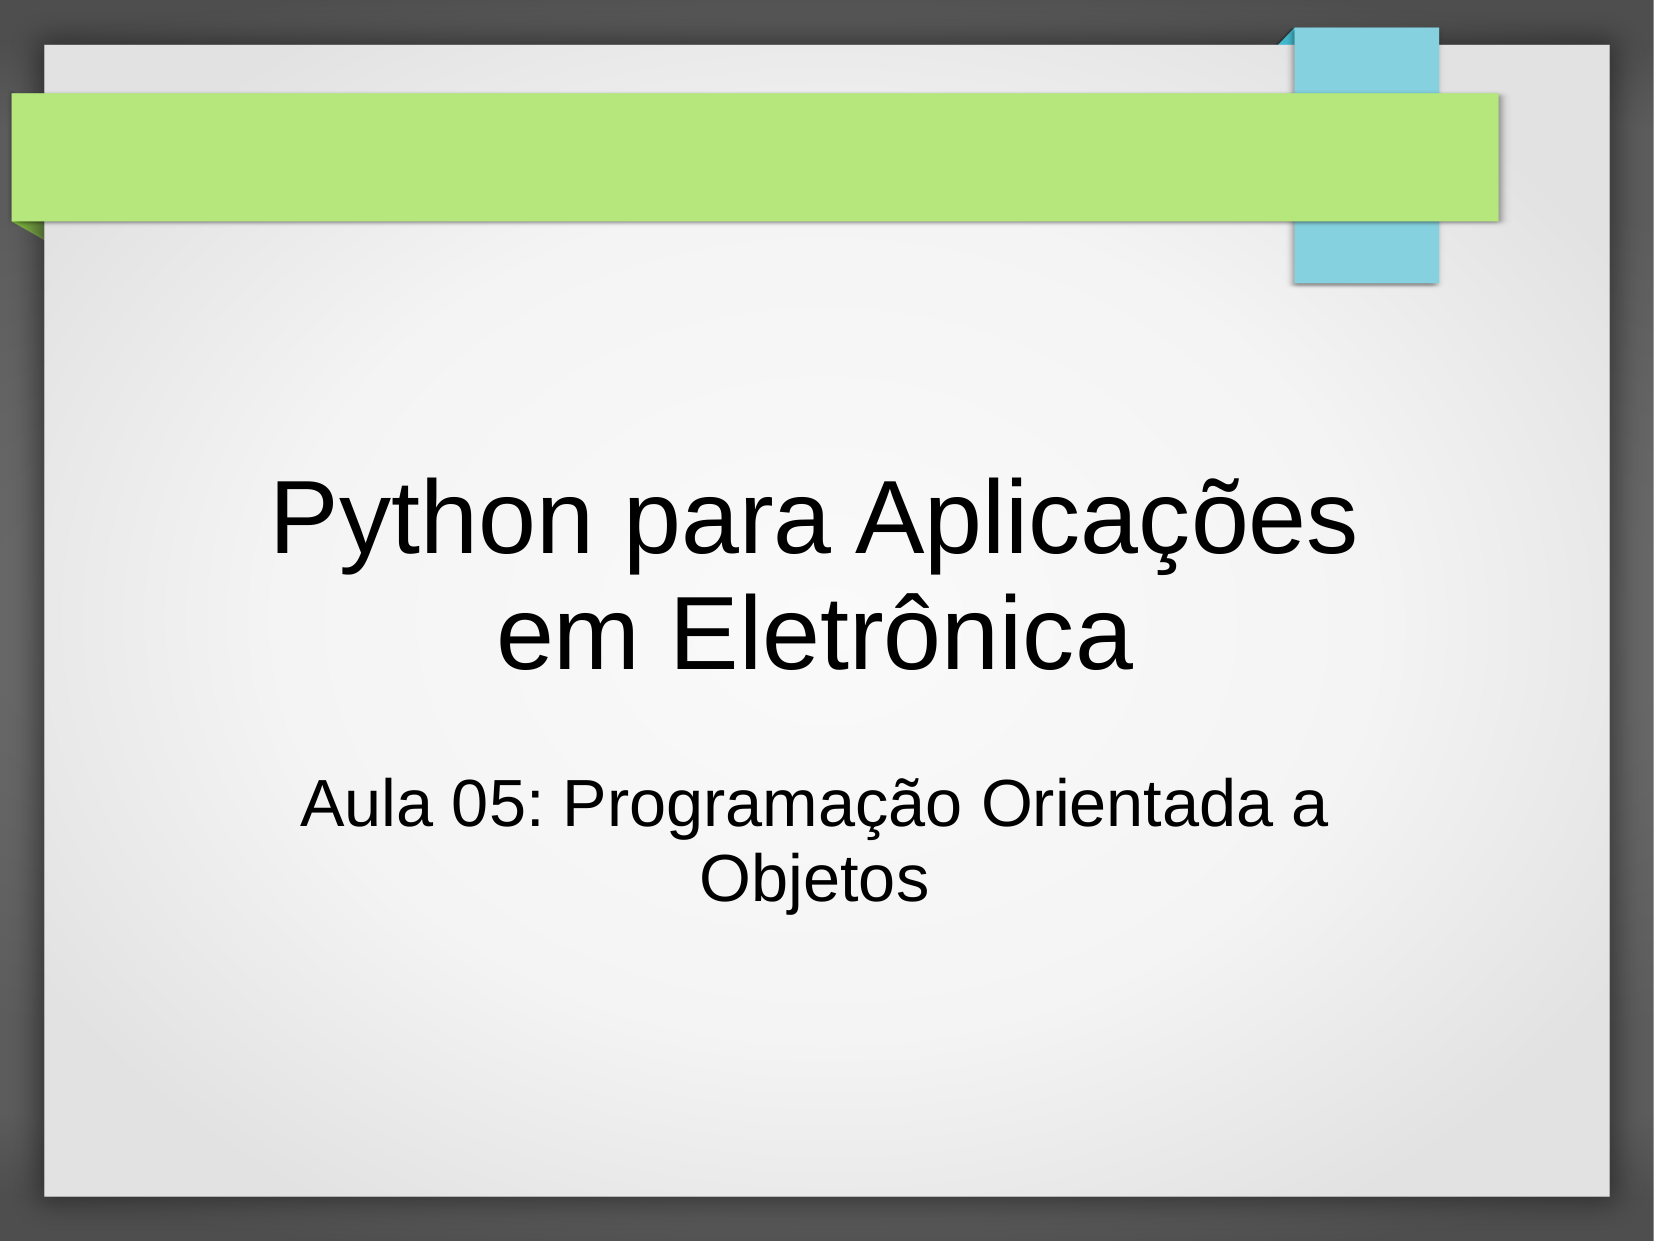

# Python para Aplicações em Eletrônica
Aula 05: Programação Orientada a Objetos